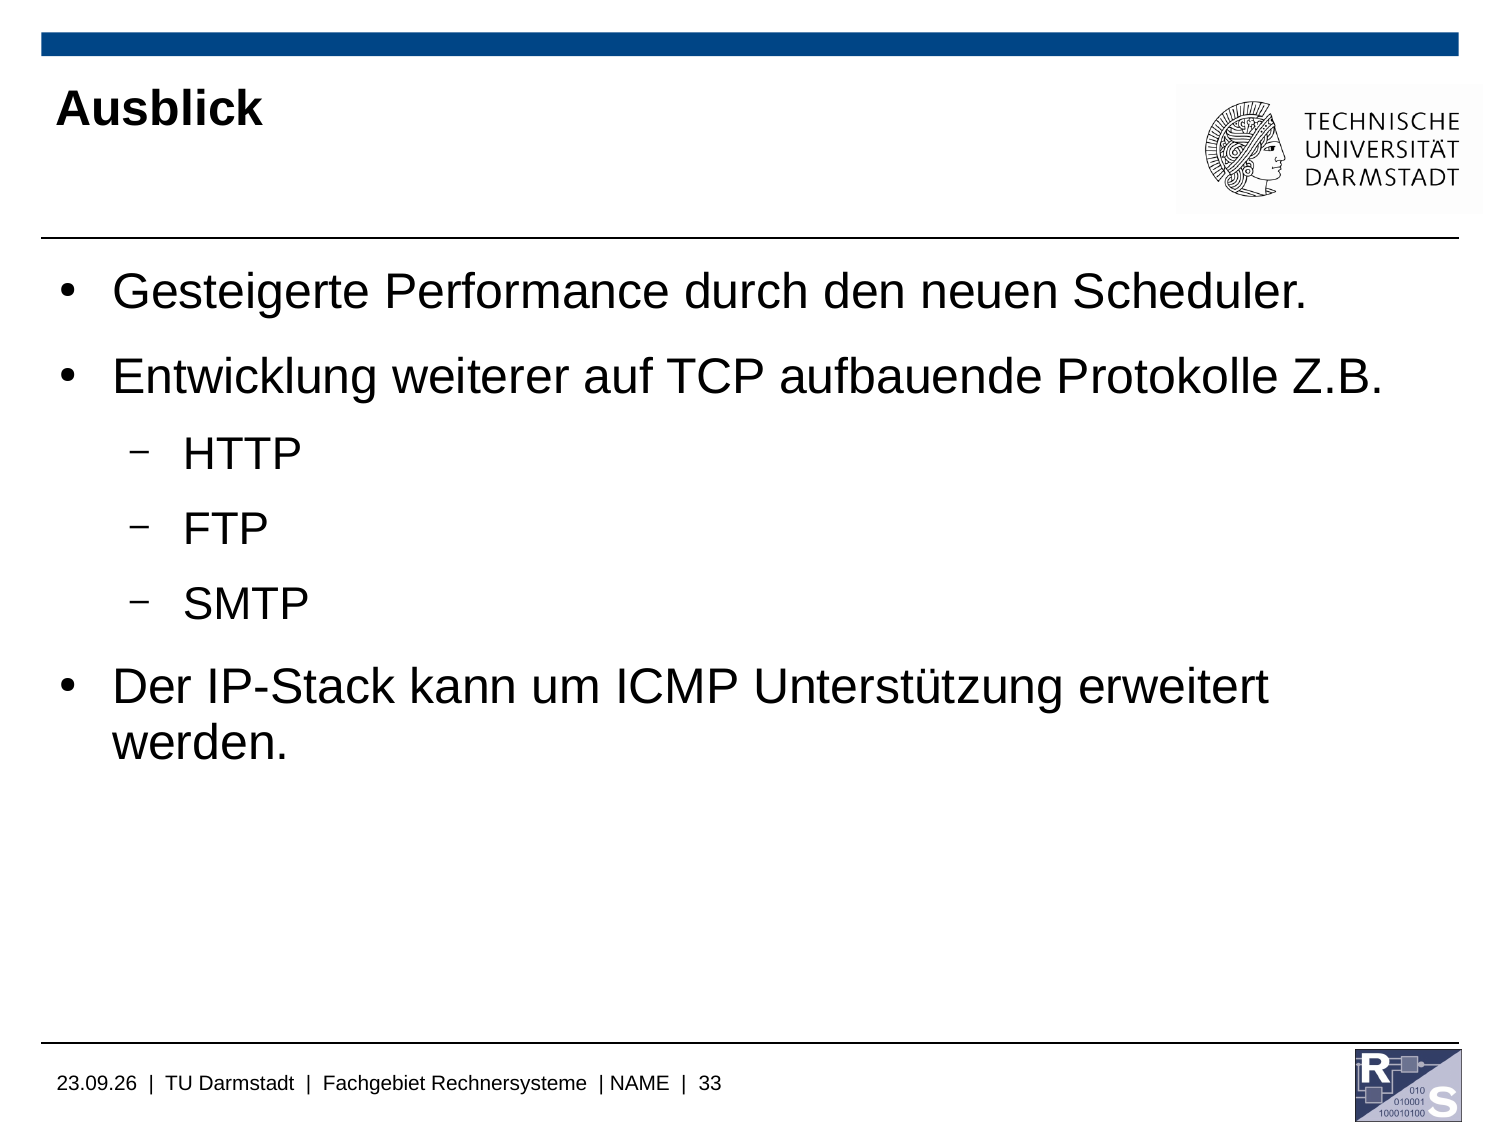

# Ausblick
Gesteigerte Performance durch den neuen Scheduler.
Entwicklung weiterer auf TCP aufbauende Protokolle Z.B.
HTTP
FTP
SMTP
Der IP-Stack kann um ICMP Unterstützung erweitert werden.